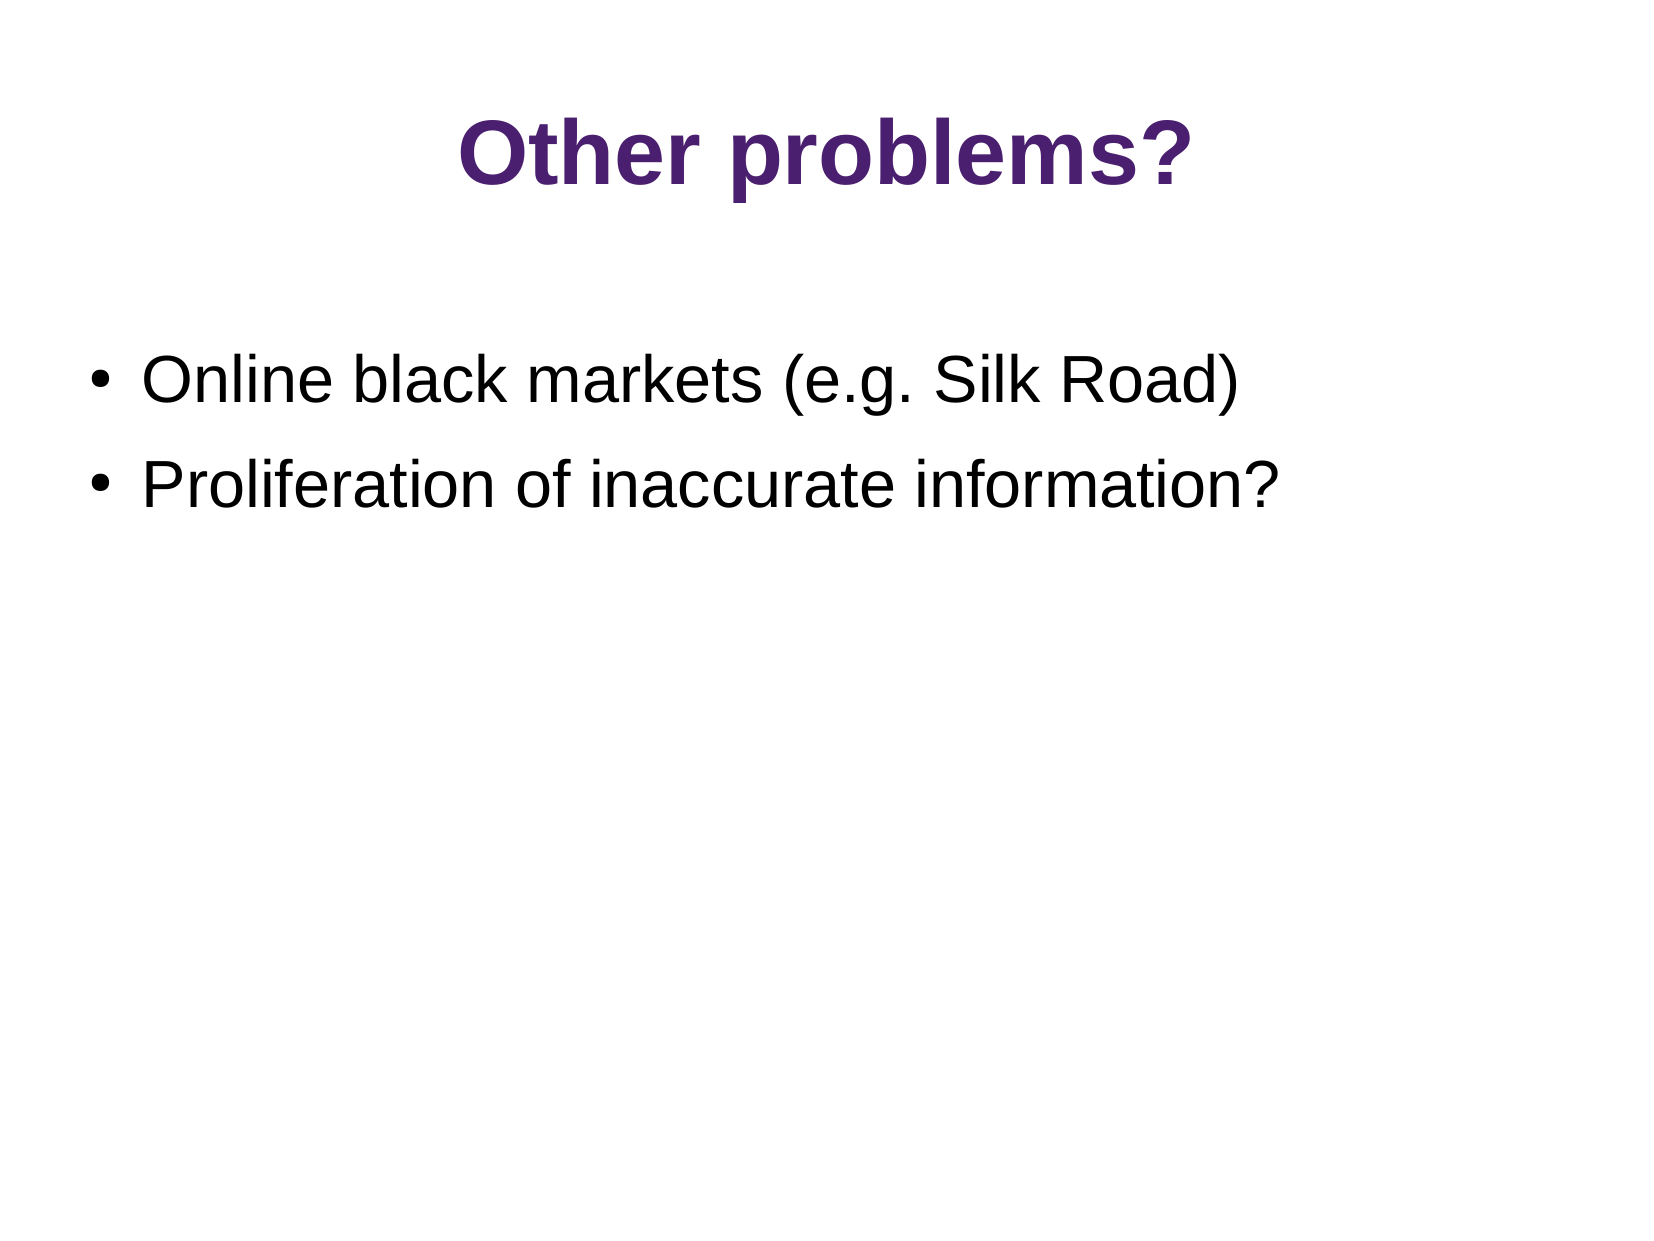

# Other problems?
Online black markets (e.g. Silk Road)
Proliferation of inaccurate information?